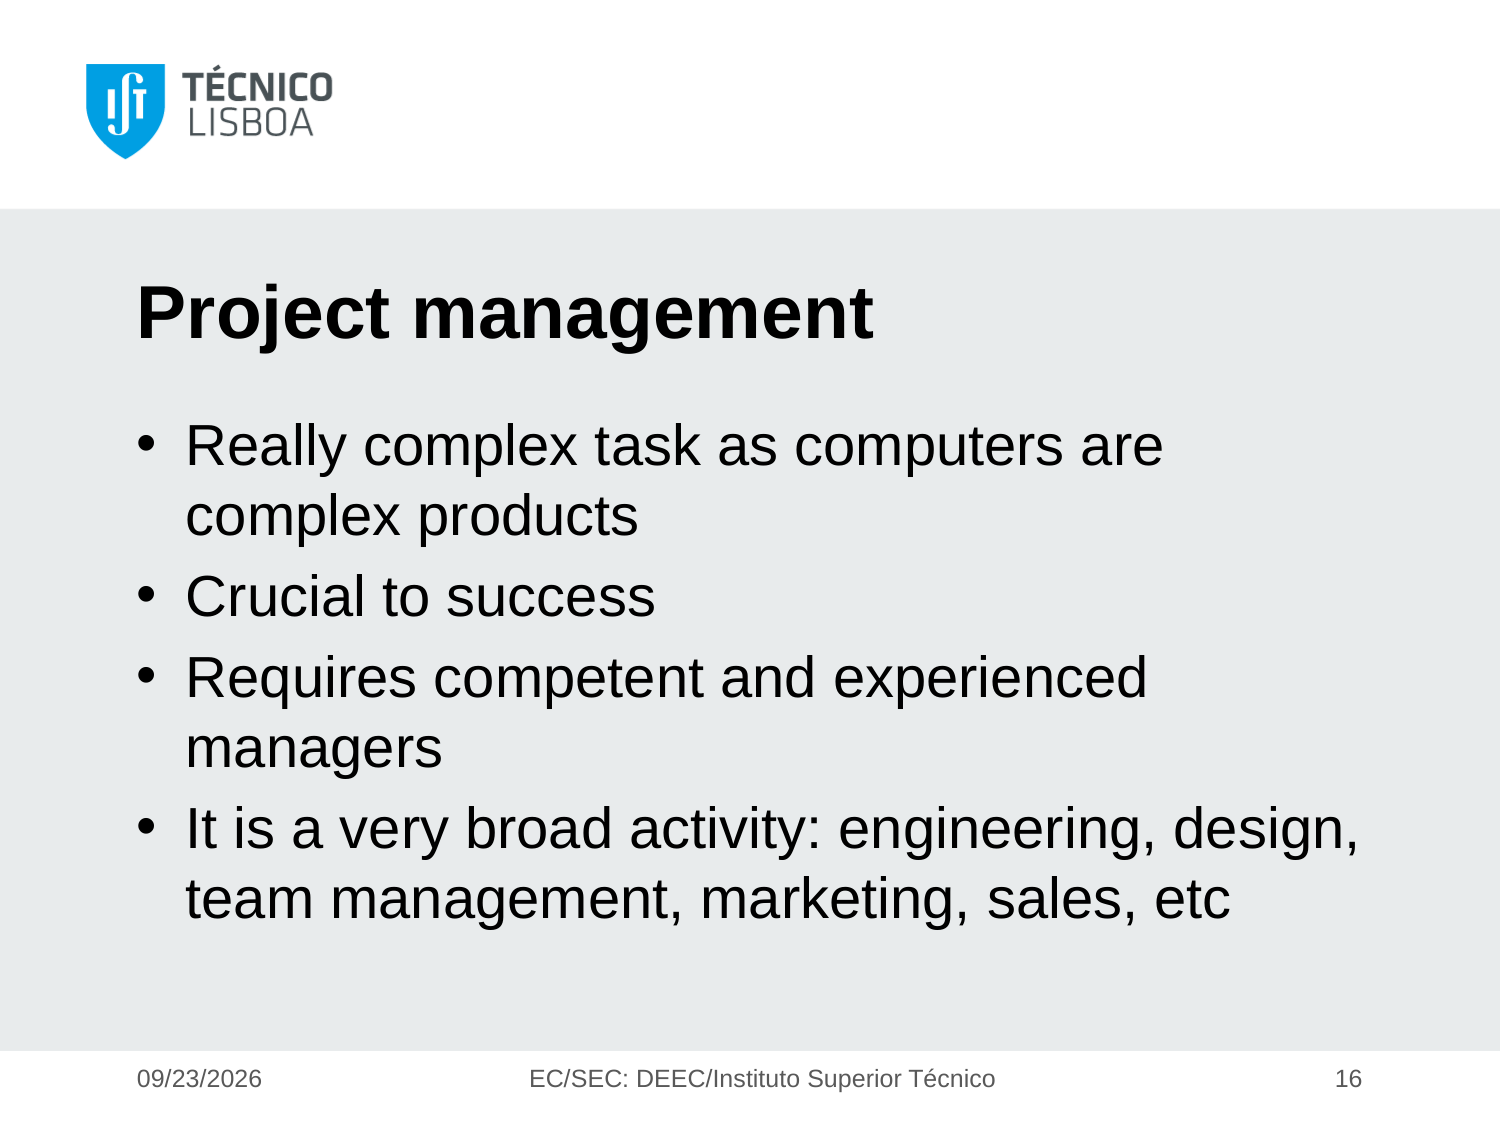

# Project management
Really complex task as computers are complex products
Crucial to success
Requires competent and experienced managers
It is a very broad activity: engineering, design, team management, marketing, sales, etc
EC/SEC: DEEC/Instituto Superior Técnico